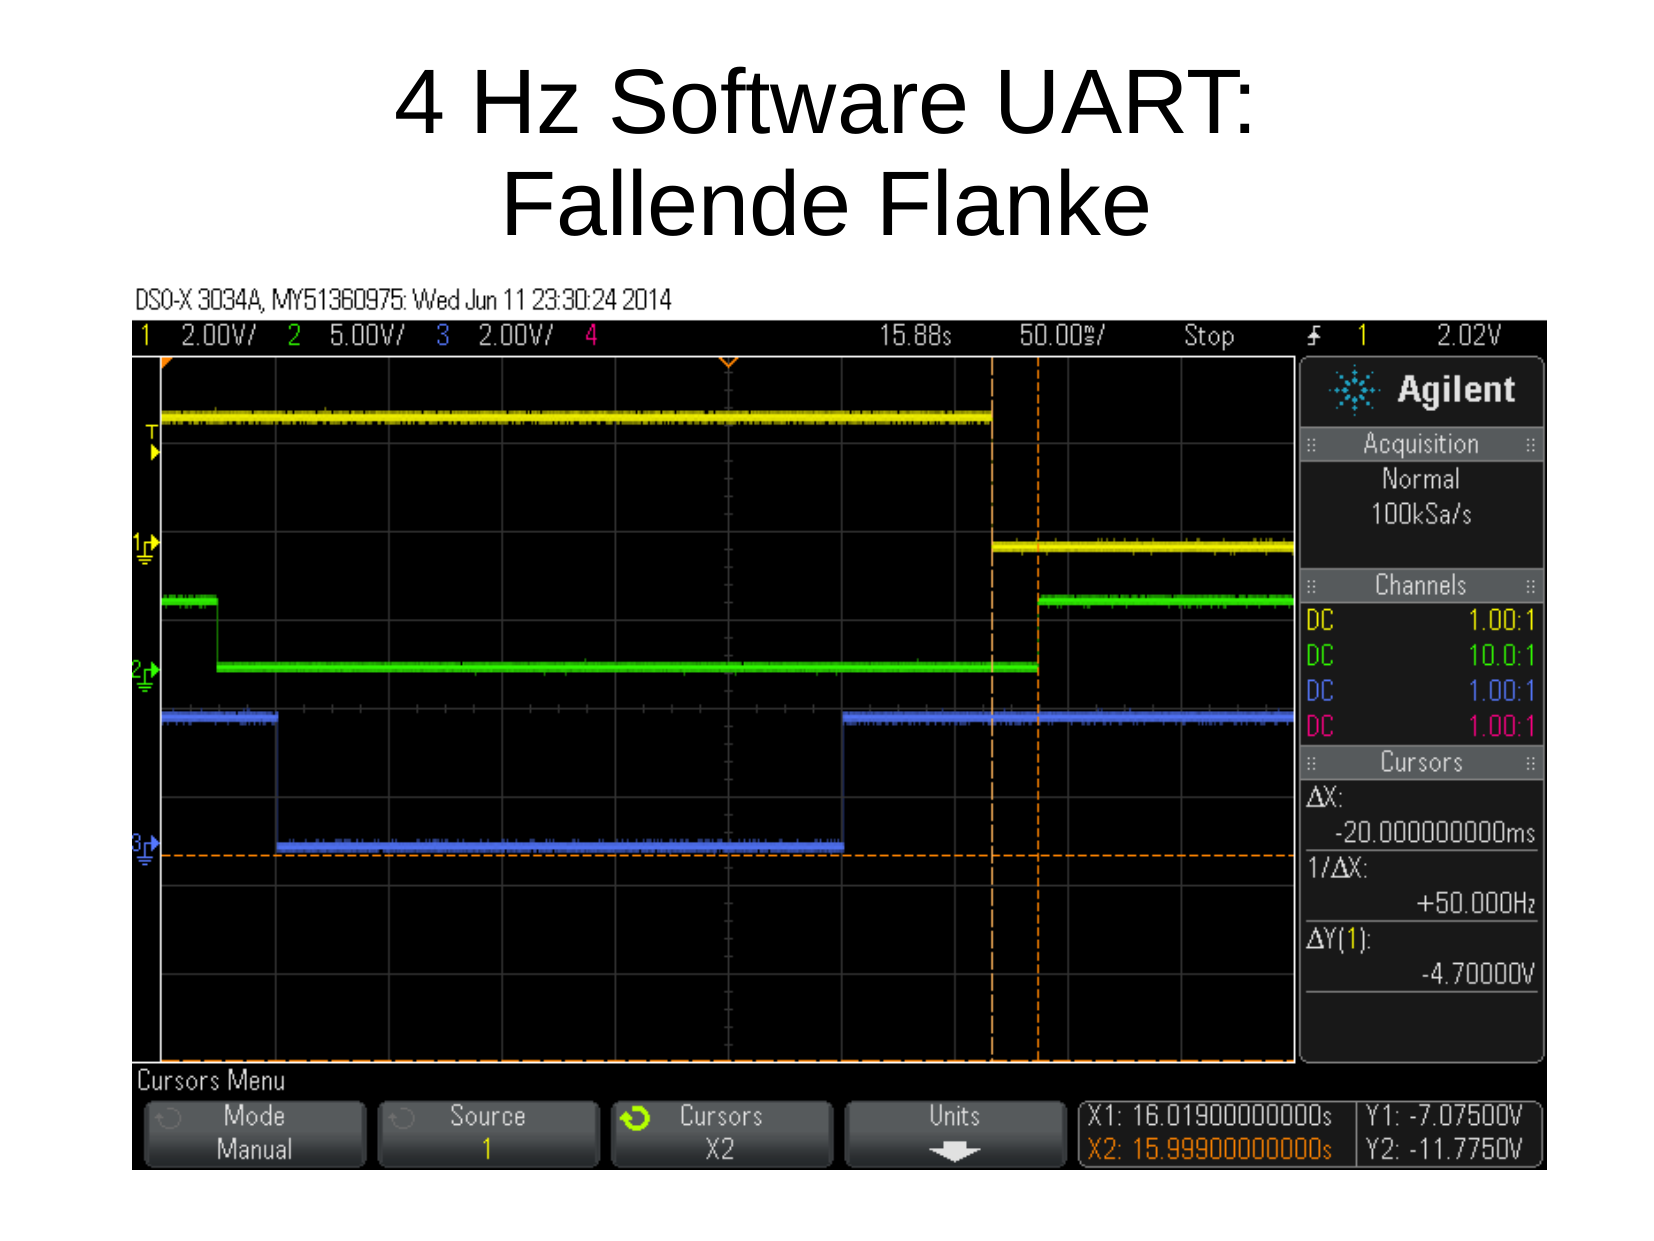

# 4 Hz Software UART: Fallende Flanke